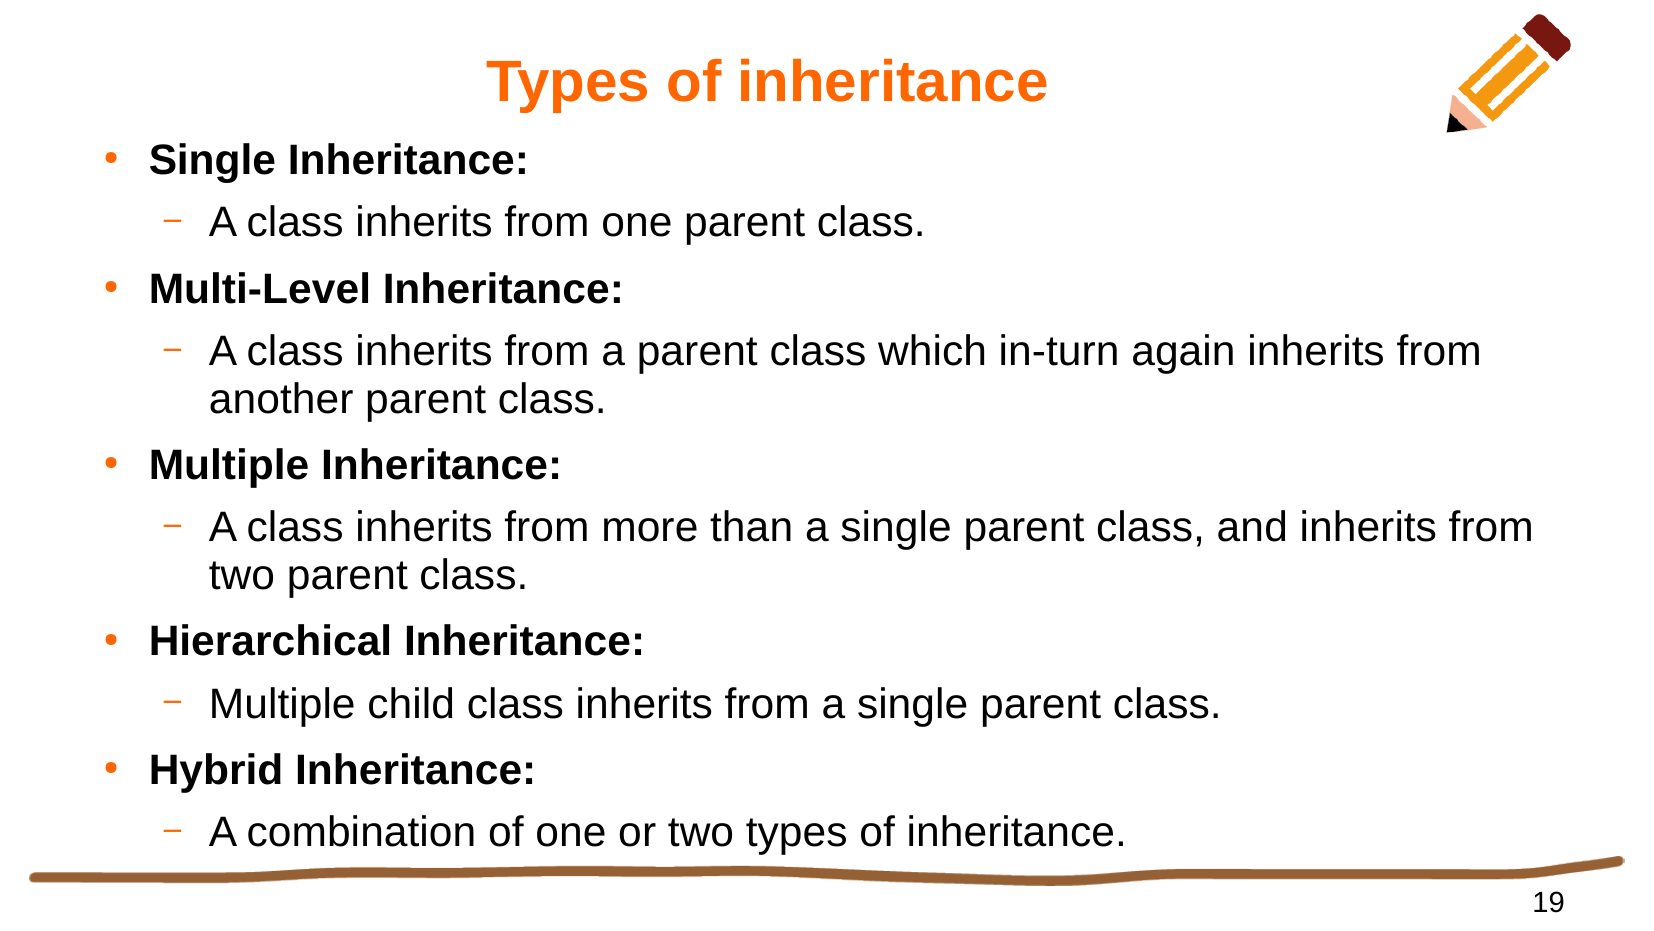

# Types of inheritance
Single Inheritance:
A class inherits from one parent class.
Multi-Level Inheritance:
A class inherits from a parent class which in-turn again inherits from another parent class.
Multiple Inheritance:
A class inherits from more than a single parent class, and inherits from two parent class.
Hierarchical Inheritance:
Multiple child class inherits from a single parent class.
Hybrid Inheritance:
A combination of one or two types of inheritance.
19